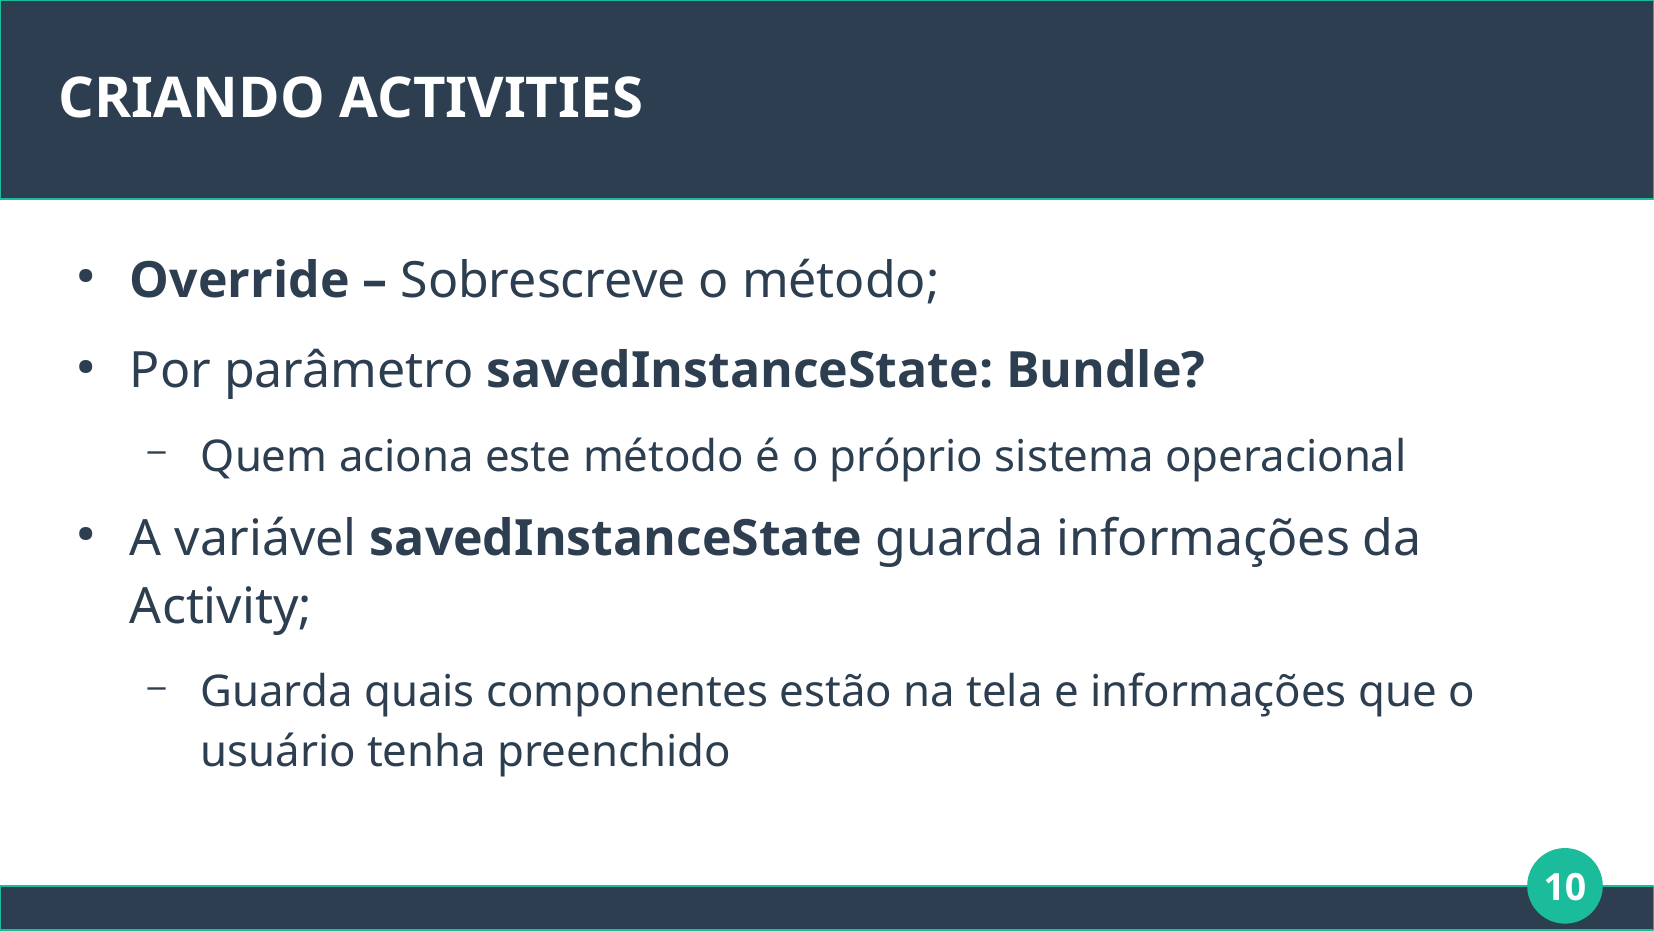

# CRIANDO ACTIVITIES
Override – Sobrescreve o método;
Por parâmetro savedInstanceState: Bundle?
Quem aciona este método é o próprio sistema operacional
A variável savedInstanceState guarda informações da Activity;
Guarda quais componentes estão na tela e informações que o usuário tenha preenchido
10